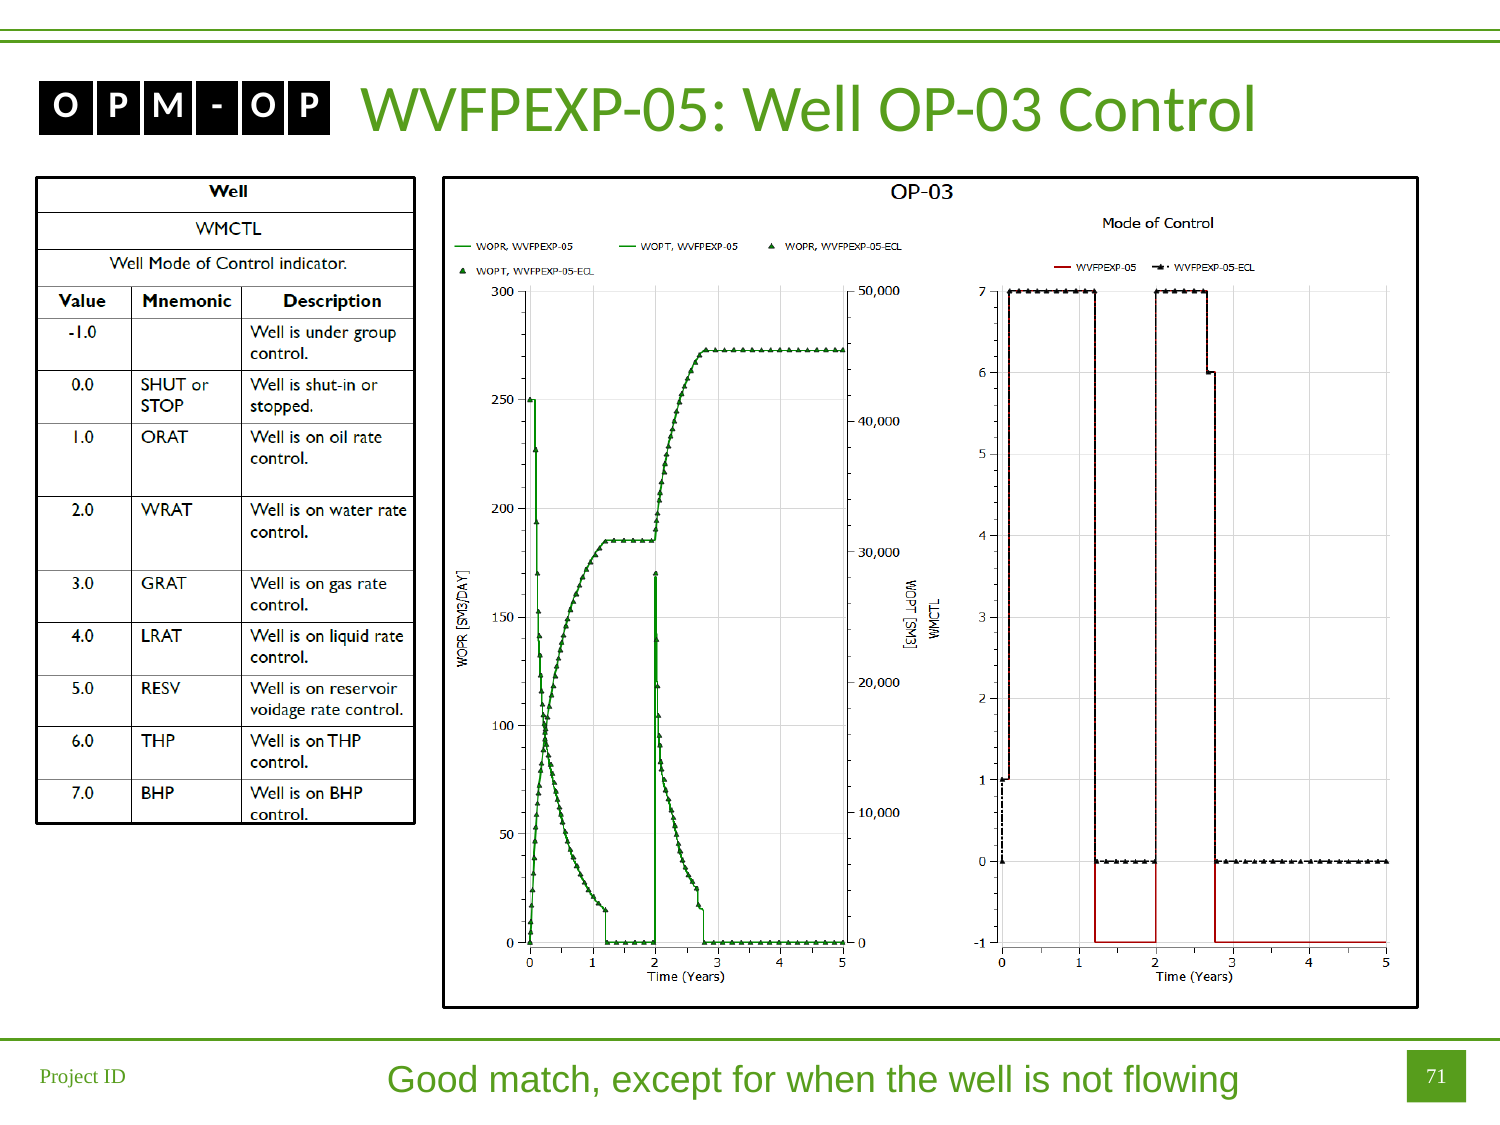

# WVFPEXP-05: Well OP-03 Control
Project ID
71
Good match, except for when the well is not flowing